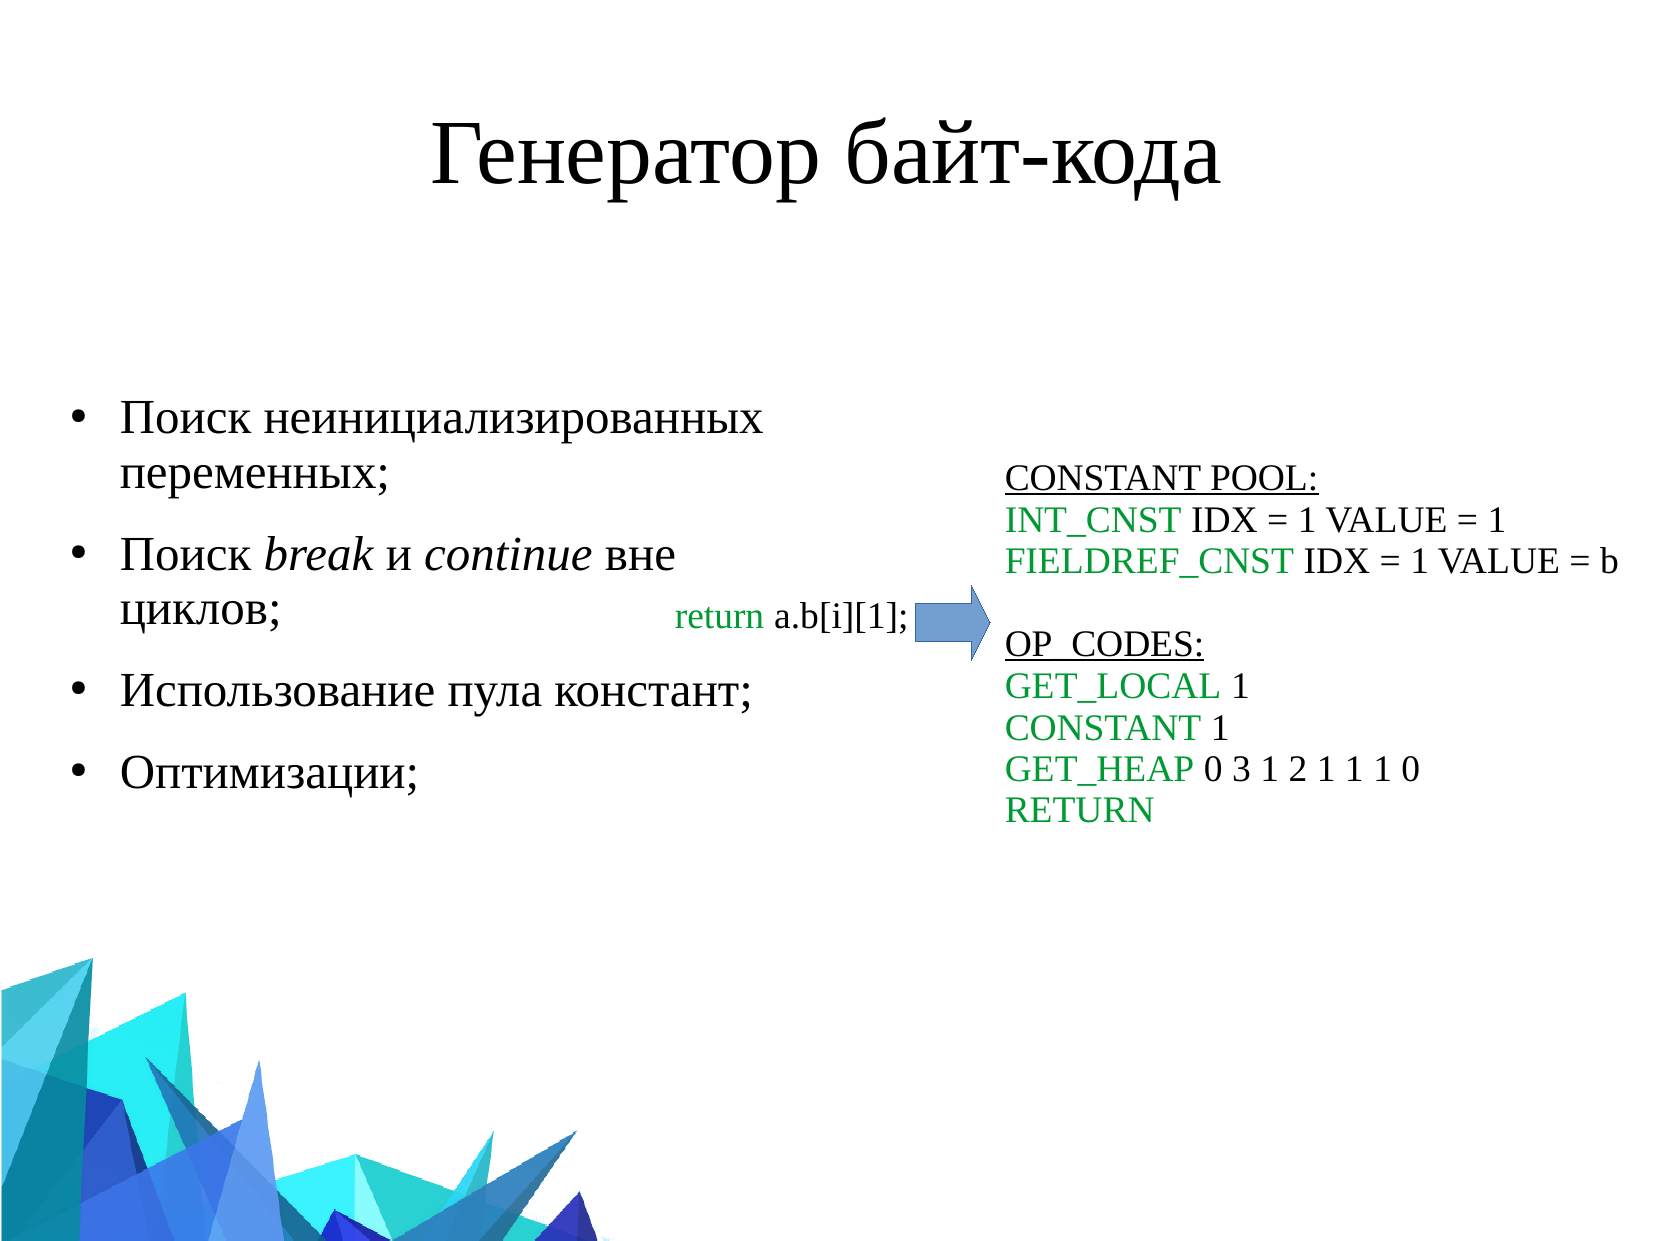

# Генератор байт-кода
Поиск неинициализированных переменных;
Поиск break и continue вне циклов;
Использование пула констант;
Оптимизации;
CONSTANT POOL:
INT_CNST IDX = 1 VALUE = 1
FIELDREF_CNST IDX = 1 VALUE = b
OP_CODES:
GET_LOCAL 1
CONSTANT 1
GET_HEAP 0 3 1 2 1 1 1 0
RETURN
return a.b[i][1];